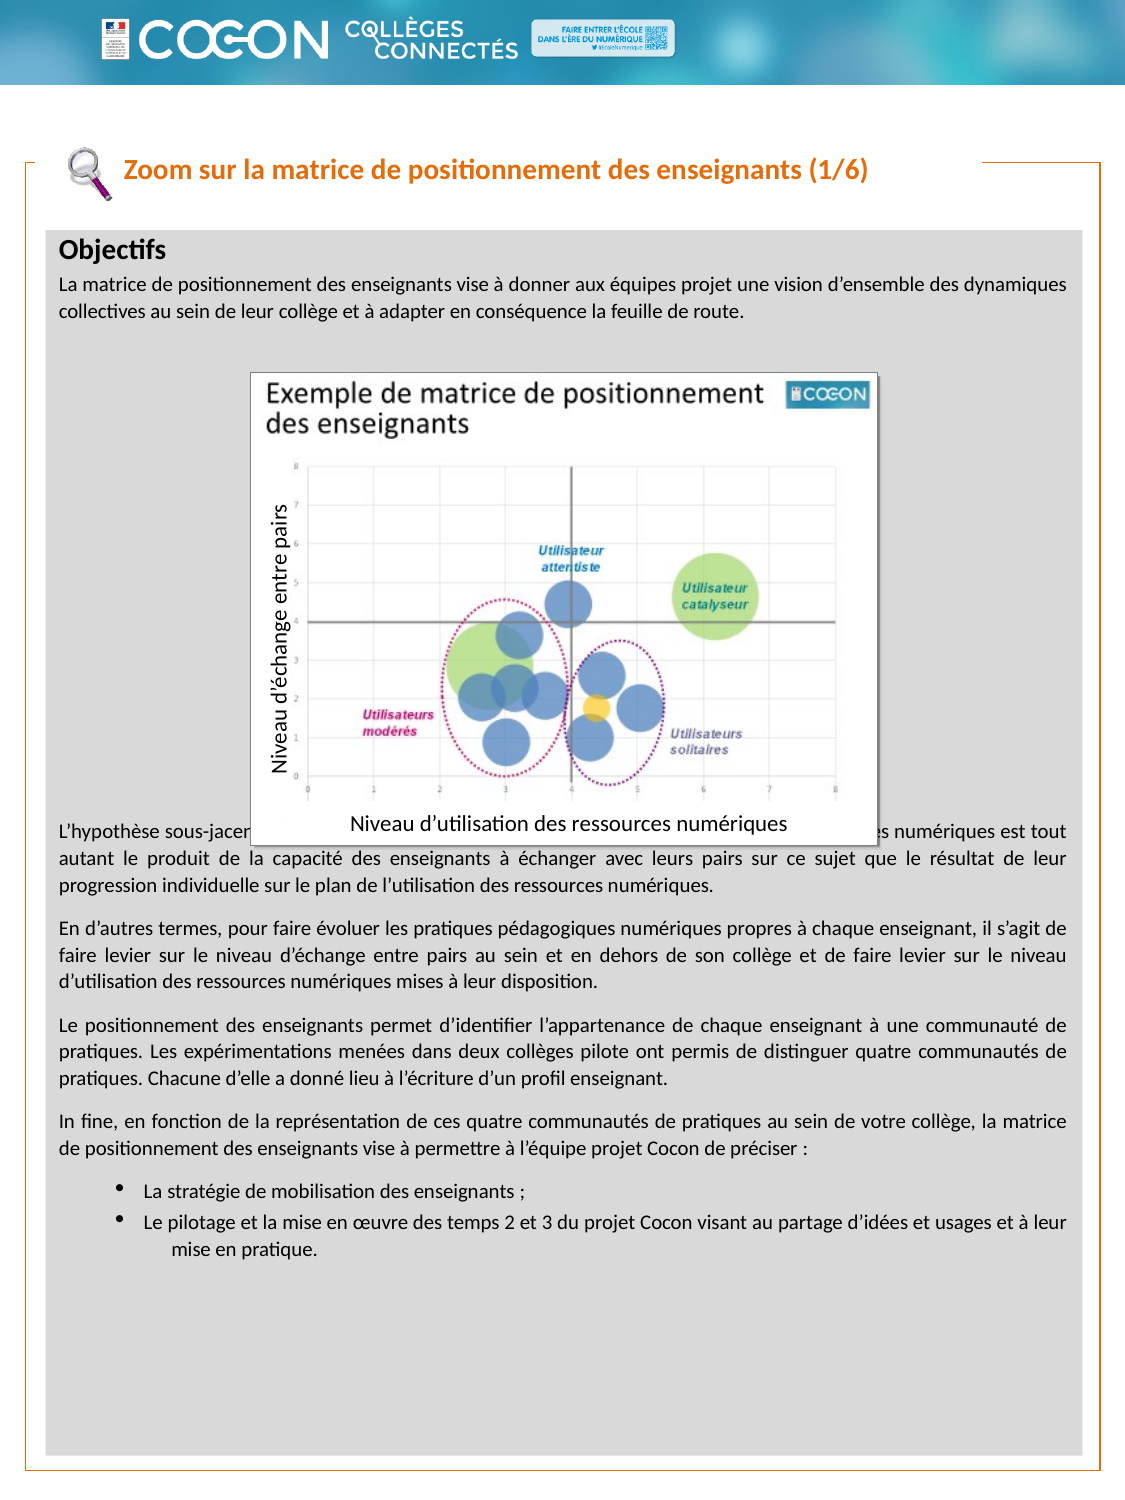

Zoom sur la matrice de positionnement des enseignants (1/6)
Objectifs
La matrice de positionnement des enseignants vise à donner aux équipes projet une vision d’ensemble des dynamiques collectives au sein de leur collège et à adapter en conséquence la feuille de route.
L’hypothèse sous-jacente à cette matrice est que la diffusion de nouvelles pratiques pédagogiques numériques est tout autant le produit de la capacité des enseignants à échanger avec leurs pairs sur ce sujet que le résultat de leur progression individuelle sur le plan de l’utilisation des ressources numériques.
En d’autres termes, pour faire évoluer les pratiques pédagogiques numériques propres à chaque enseignant, il s’agit de faire levier sur le niveau d’échange entre pairs au sein et en dehors de son collège et de faire levier sur le niveau d’utilisation des ressources numériques mises à leur disposition.
Le positionnement des enseignants permet d’identifier l’appartenance de chaque enseignant à une communauté de pratiques. Les expérimentations menées dans deux collèges pilote ont permis de distinguer quatre communautés de pratiques. Chacune d’elle a donné lieu à l’écriture d’un profil enseignant.
In fine, en fonction de la représentation de ces quatre communautés de pratiques au sein de votre collège, la matrice de positionnement des enseignants vise à permettre à l’équipe projet Cocon de préciser :
La stratégie de mobilisation des enseignants ;
Le pilotage et la mise en œuvre des temps 2 et 3 du projet Cocon visant au partage d’idées et usages et à leur mise en pratique.
Niveau d’échange entre pairs
Niveau d’utilisation des ressources numériques